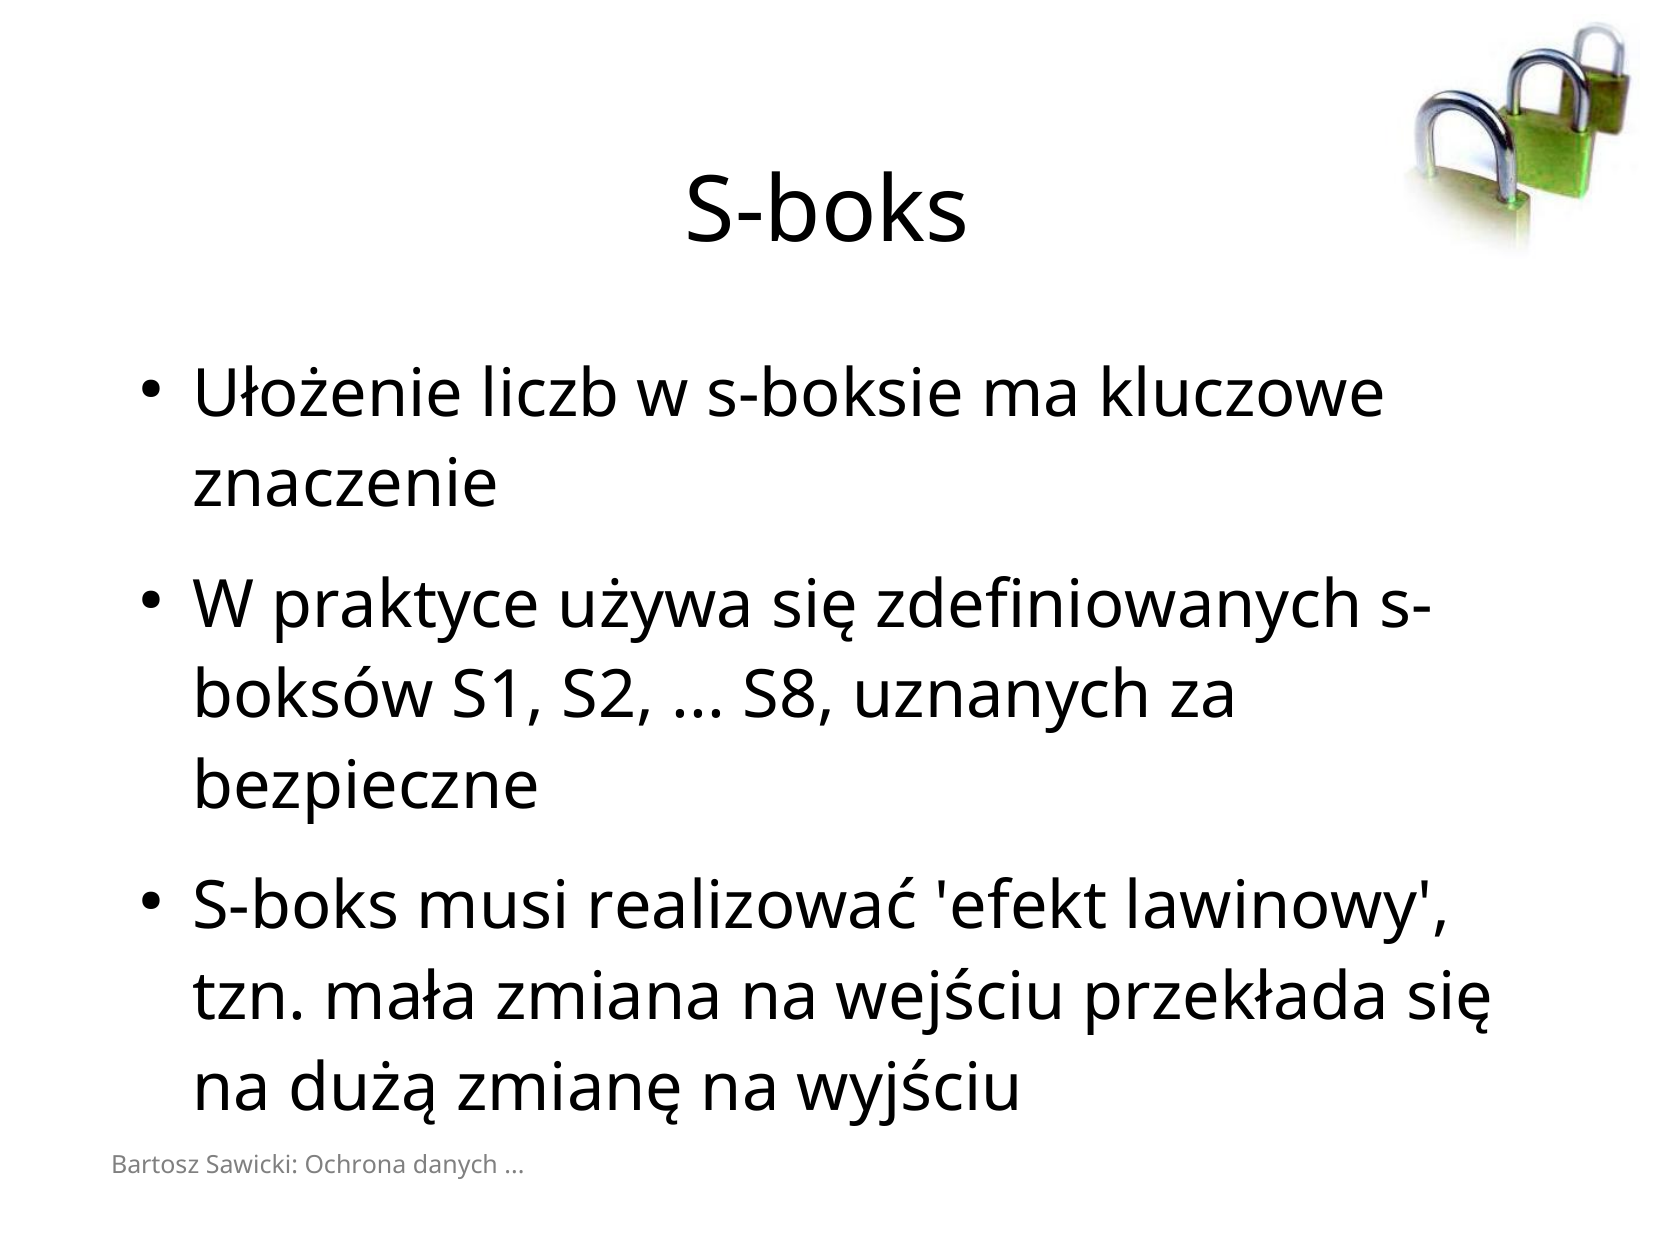

# S-boks
Ułożenie liczb w s-boksie ma kluczowe znaczenie
W praktyce używa się zdefiniowanych s-boksów S1, S2, ... S8, uznanych za bezpieczne
S-boks musi realizować 'efekt lawinowy', tzn. mała zmiana na wejściu przekłada się na dużą zmianę na wyjściu